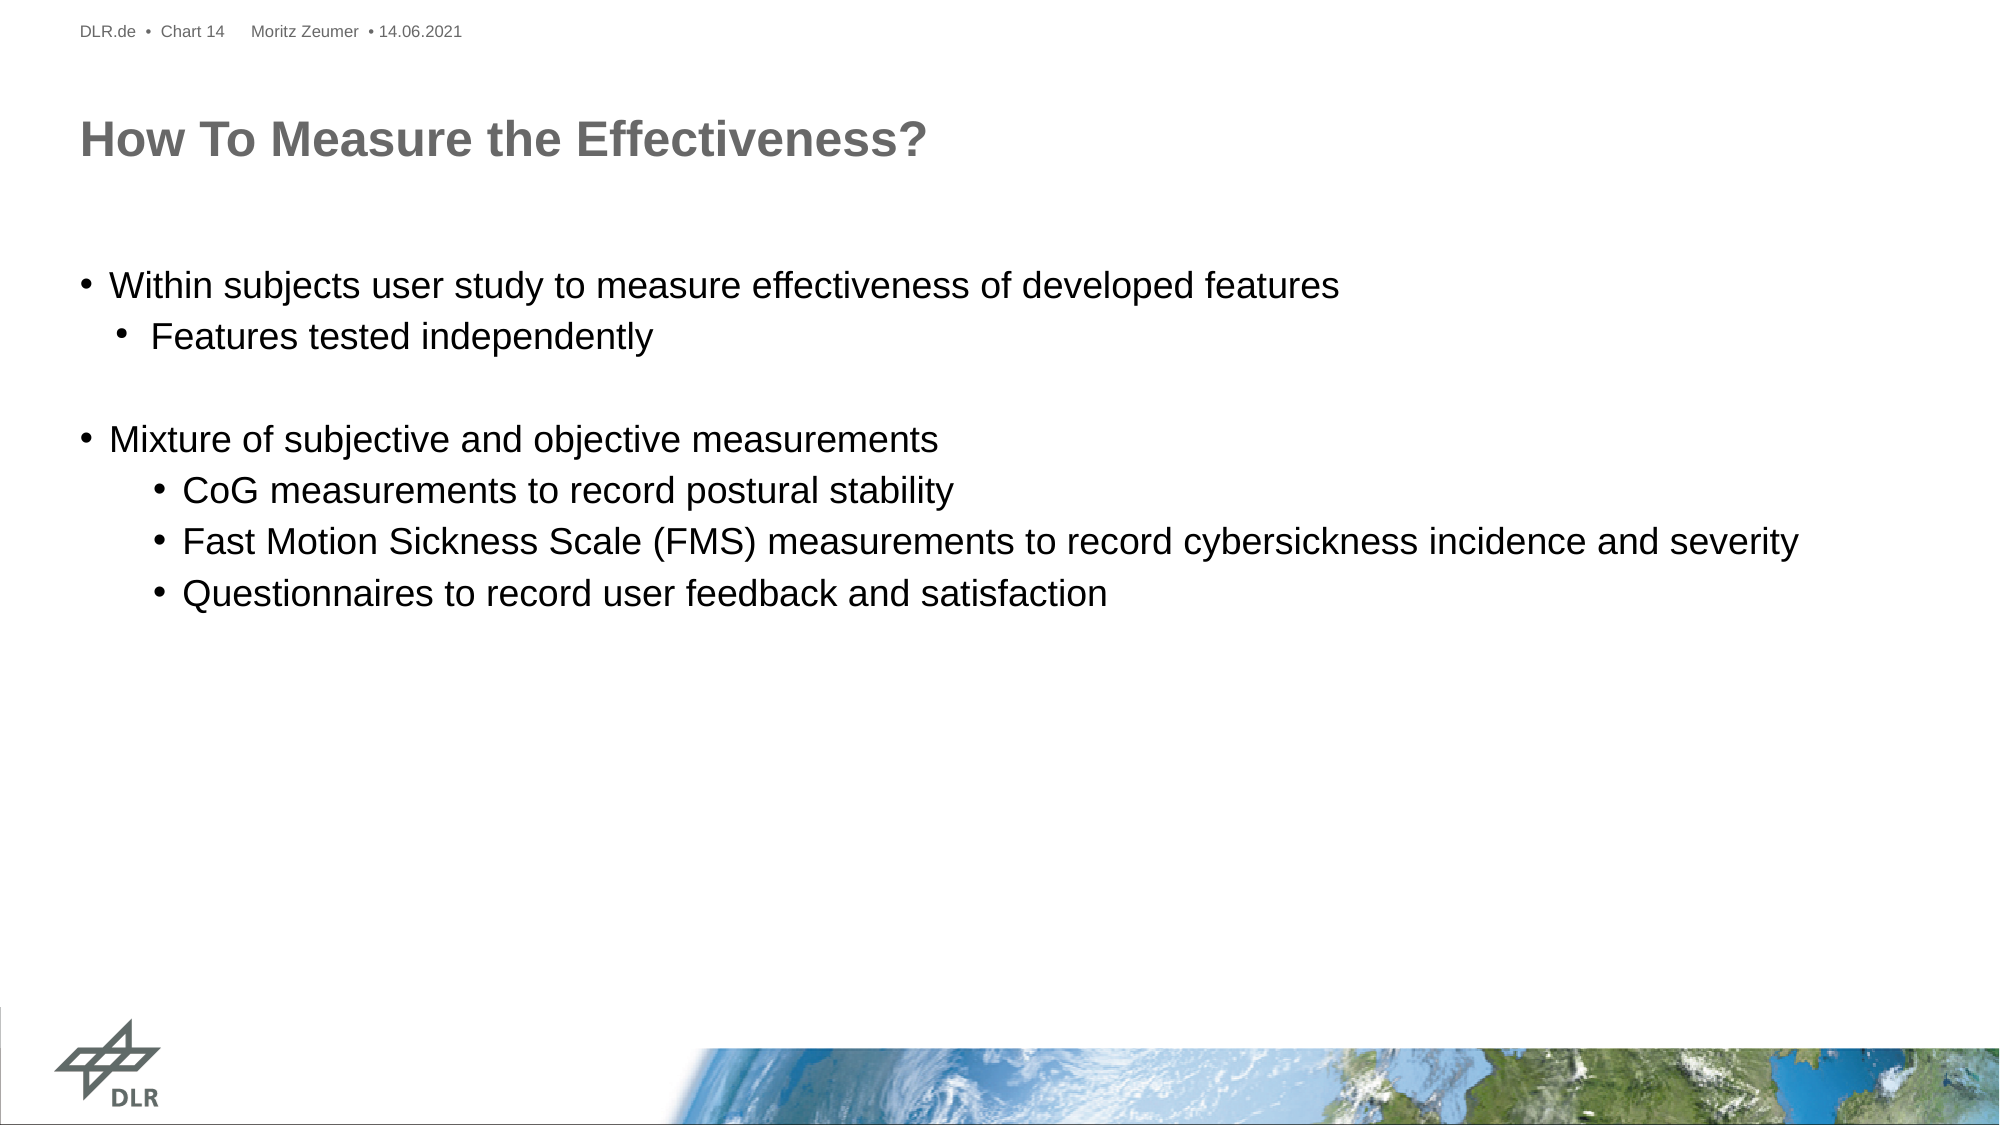

DLR.de • Chart
Moritz Zeumer  • 14.06.2021
How To Measure the Effectiveness?
Within subjects user study to measure effectiveness of developed features
Features tested independently
Mixture of subjective and objective measurements
CoG measurements to record postural stability
Fast Motion Sickness Scale (FMS) measurements to record cybersickness incidence and severity
Questionnaires to record user feedback and satisfaction